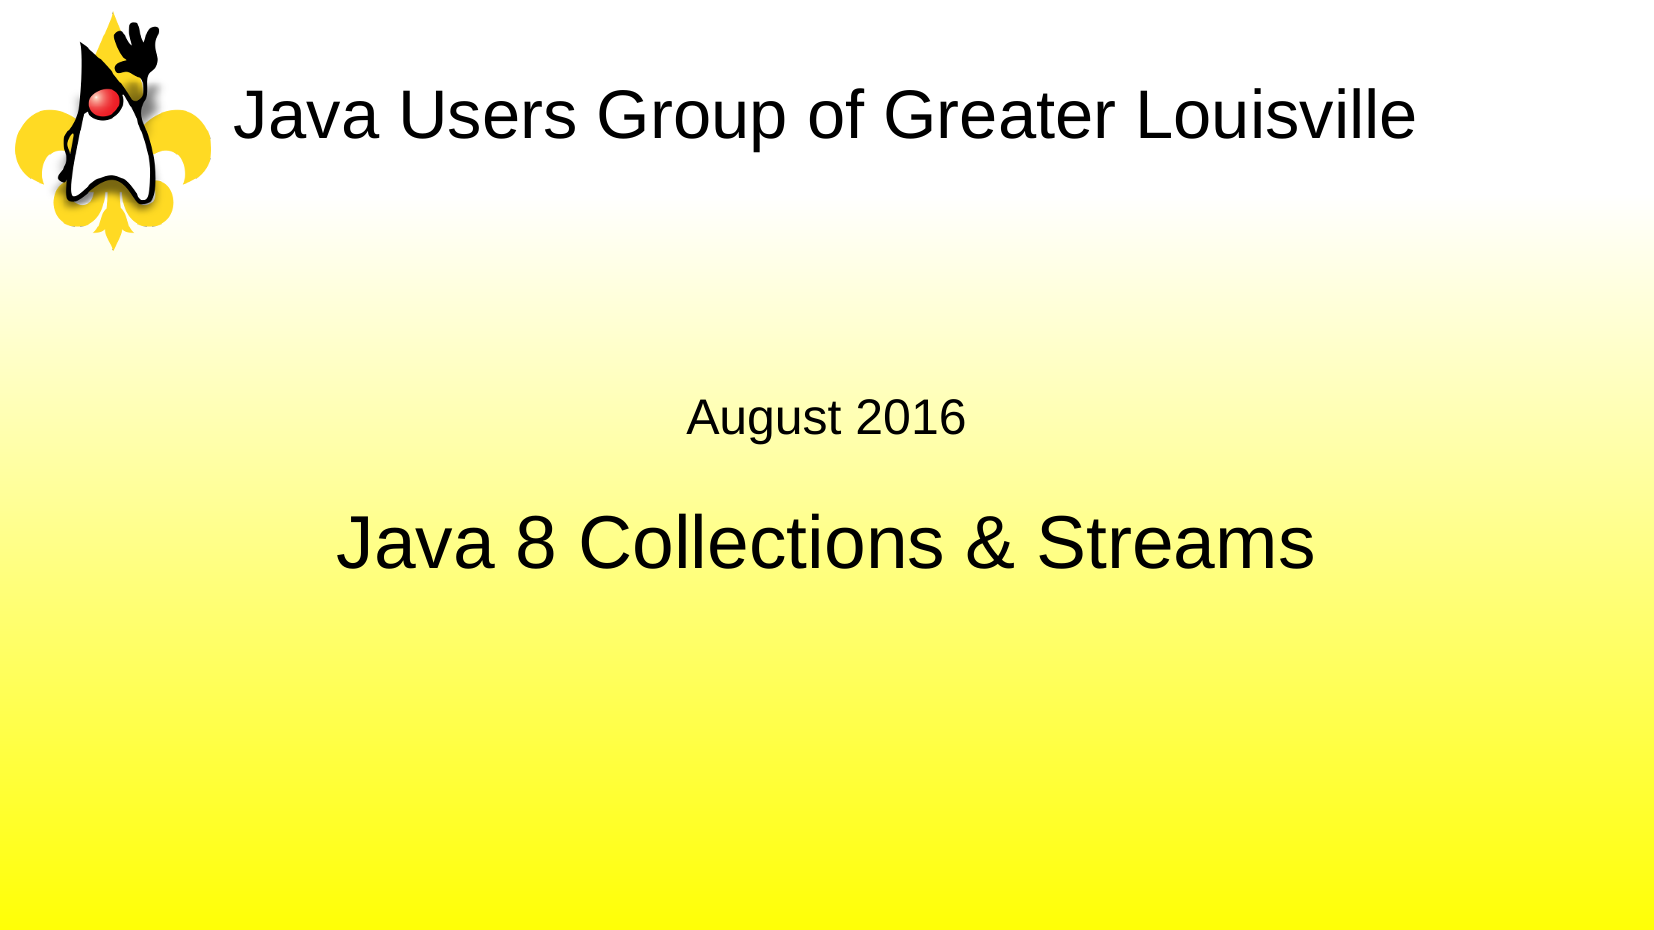

# Java Users Group of Greater Louisville
August 2016
Java 8 Collections & Streams